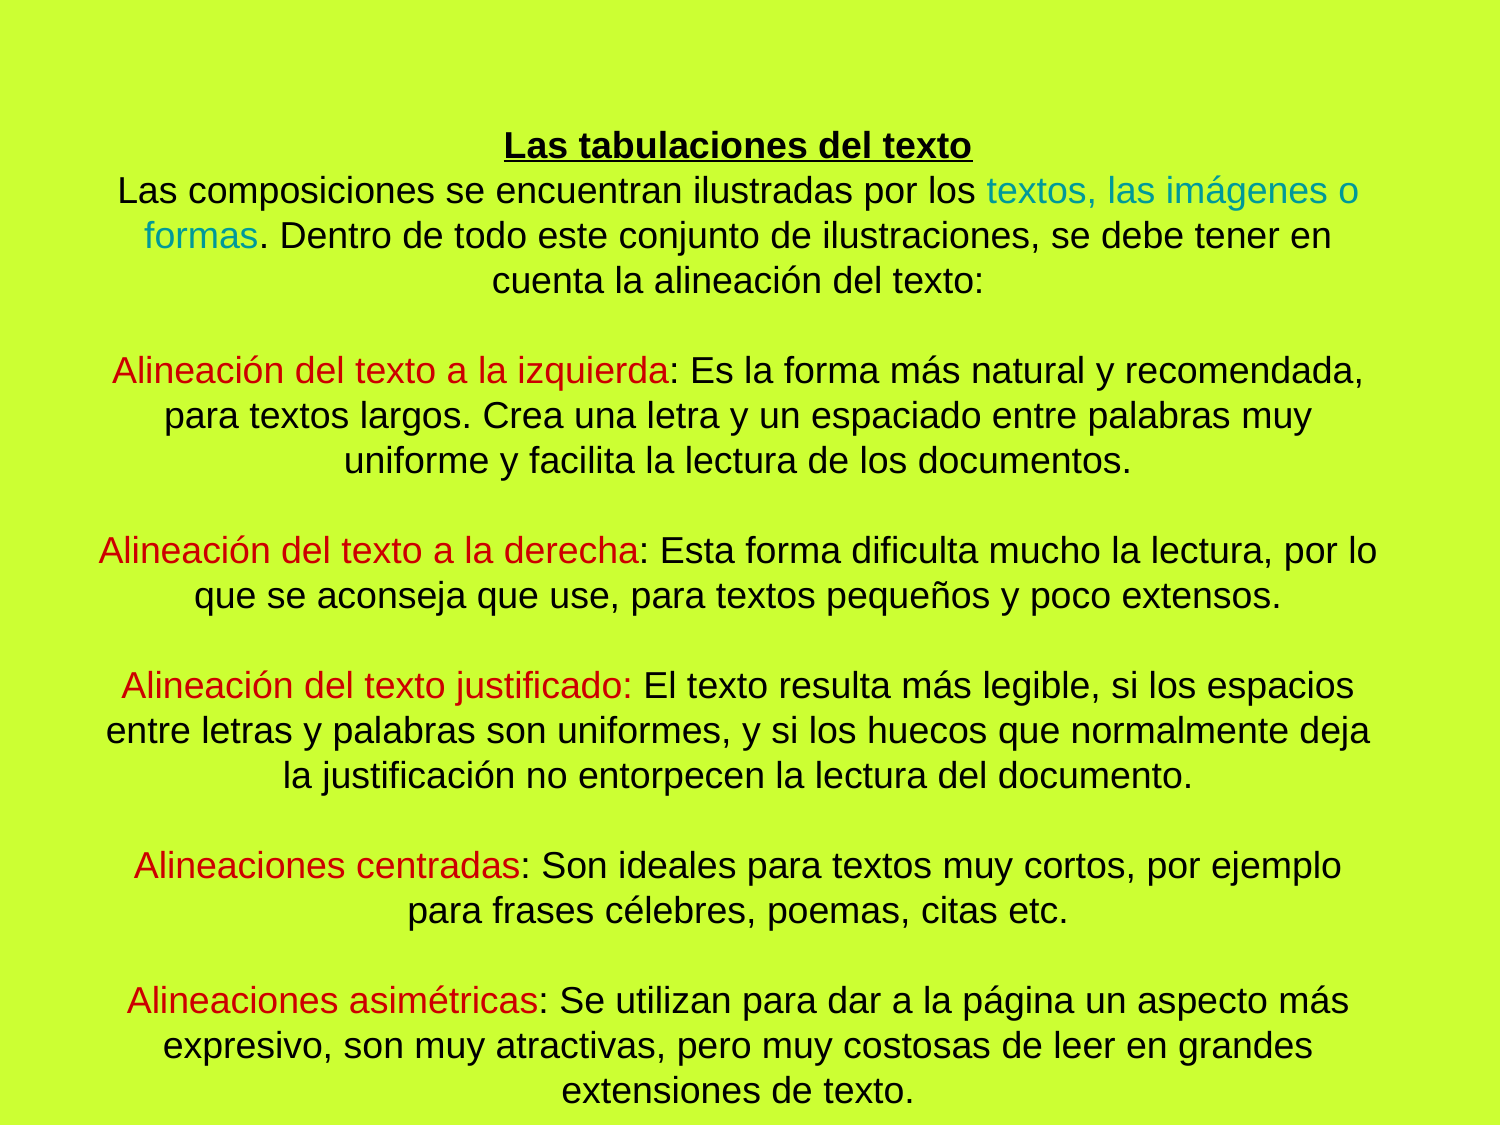

Las tabulaciones del texto
Las composiciones se encuentran ilustradas por los textos, las imágenes o formas. Dentro de todo este conjunto de ilustraciones, se debe tener en cuenta la alineación del texto:
Alineación del texto a la izquierda: Es la forma más natural y recomendada, para textos largos. Crea una letra y un espaciado entre palabras muy uniforme y facilita la lectura de los documentos.
Alineación del texto a la derecha: Esta forma dificulta mucho la lectura, por lo que se aconseja que use, para textos pequeños y poco extensos.
Alineación del texto justificado: El texto resulta más legible, si los espacios entre letras y palabras son uniformes, y si los huecos que normalmente deja la justificación no entorpecen la lectura del documento.
Alineaciones centradas: Son ideales para textos muy cortos, por ejemplo para frases célebres, poemas, citas etc.
Alineaciones asimétricas: Se utilizan para dar a la página un aspecto más expresivo, son muy atractivas, pero muy costosas de leer en grandes extensiones de texto.